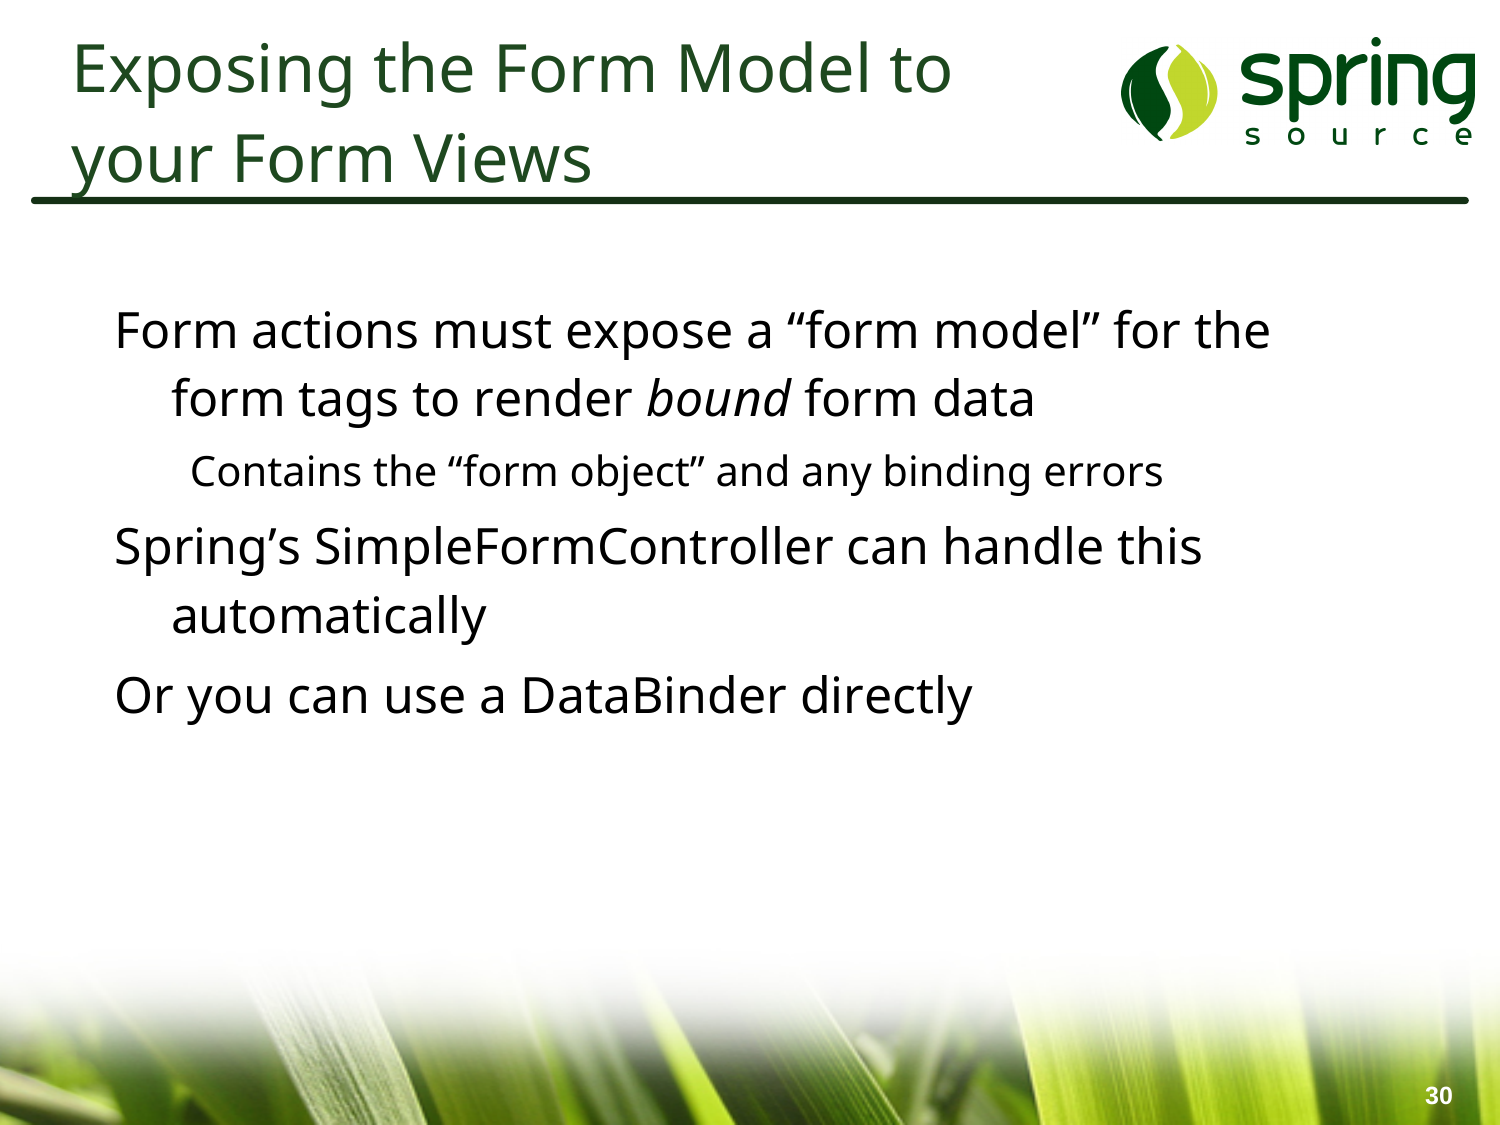

# Exposing the Form Model to your Form Views
Form actions must expose a “form model” for the form tags to render bound form data
Contains the “form object” and any binding errors
Spring’s SimpleFormController can handle this automatically
Or you can use a DataBinder directly